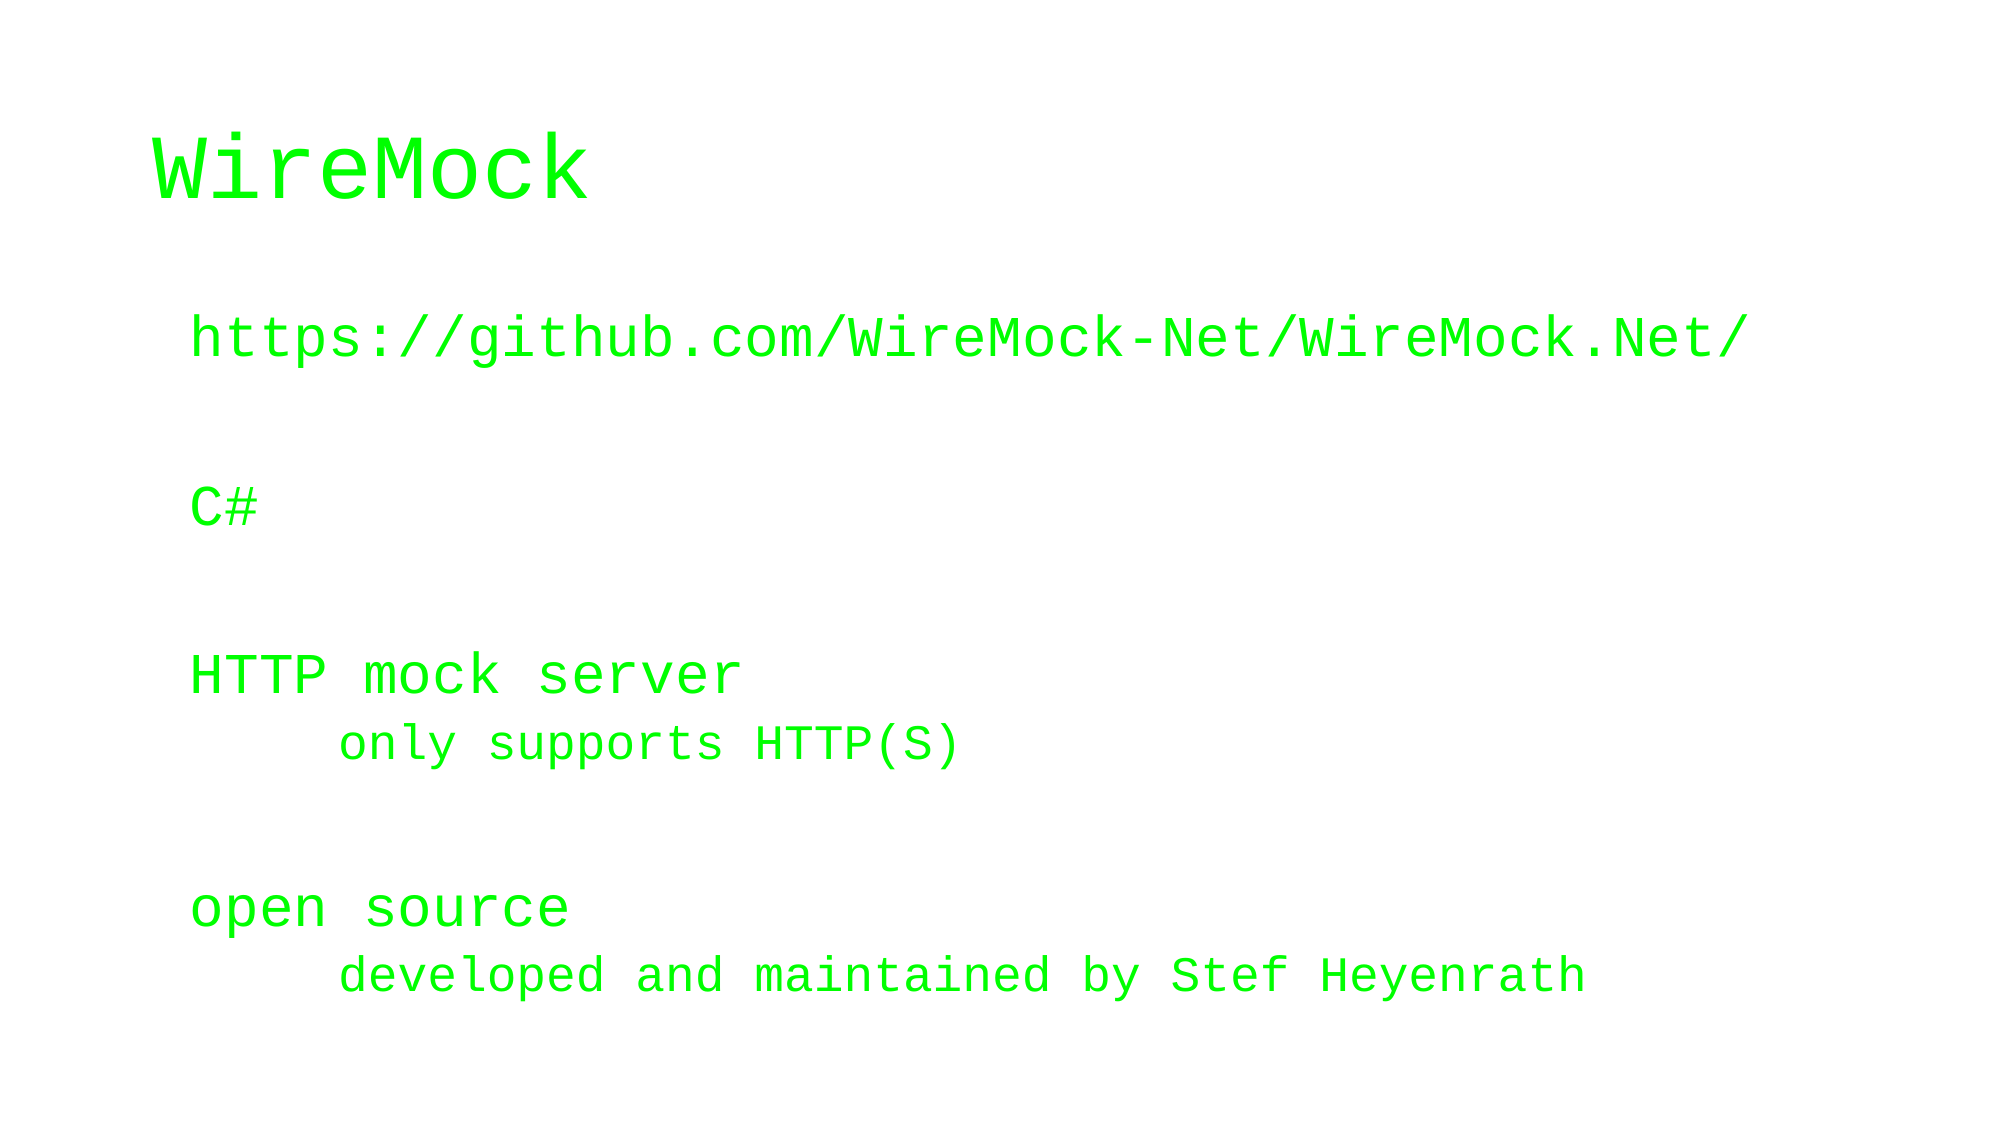

# WireMock
https://github.com/WireMock-Net/WireMock.Net/
C#
HTTP mock server
only supports HTTP(S)
open source
developed and maintained by Stef Heyenrath